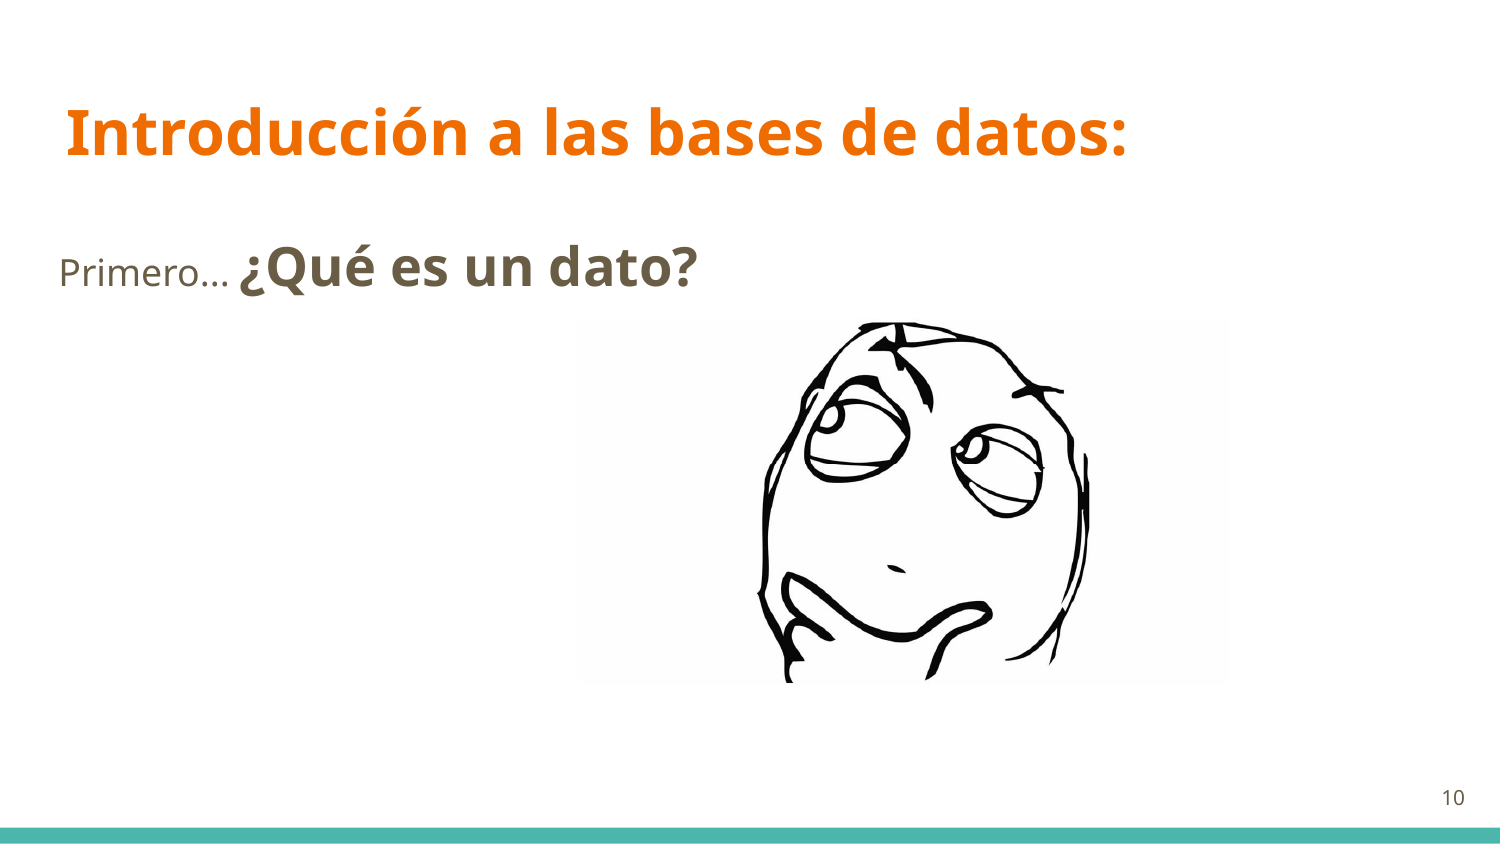

# Introducción a las bases de datos:
Primero... ¿Qué es un dato?